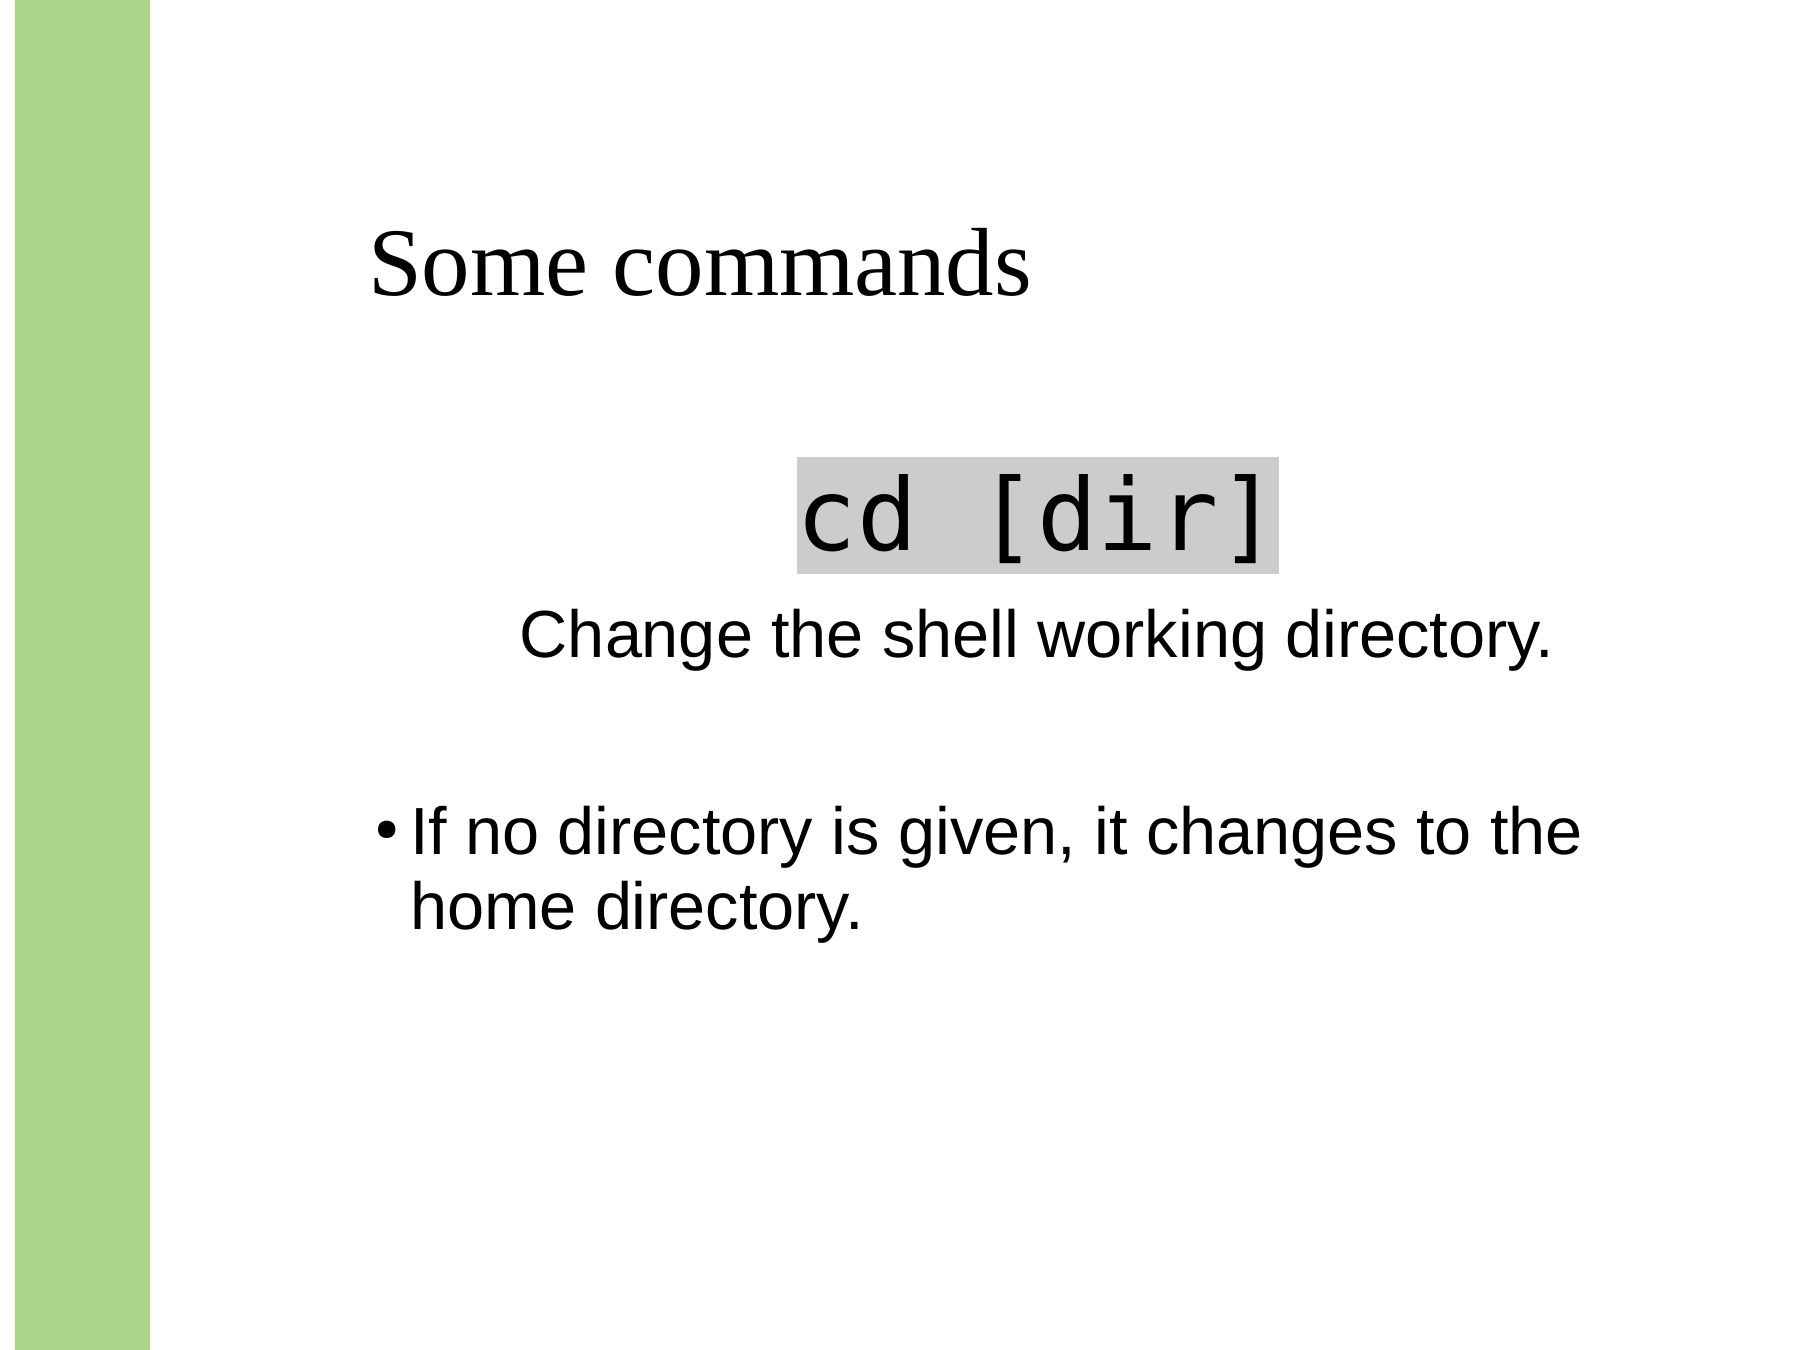

# Some commands
cd [dir]
Change the shell working directory.
If no directory is given, it changes to the home directory.